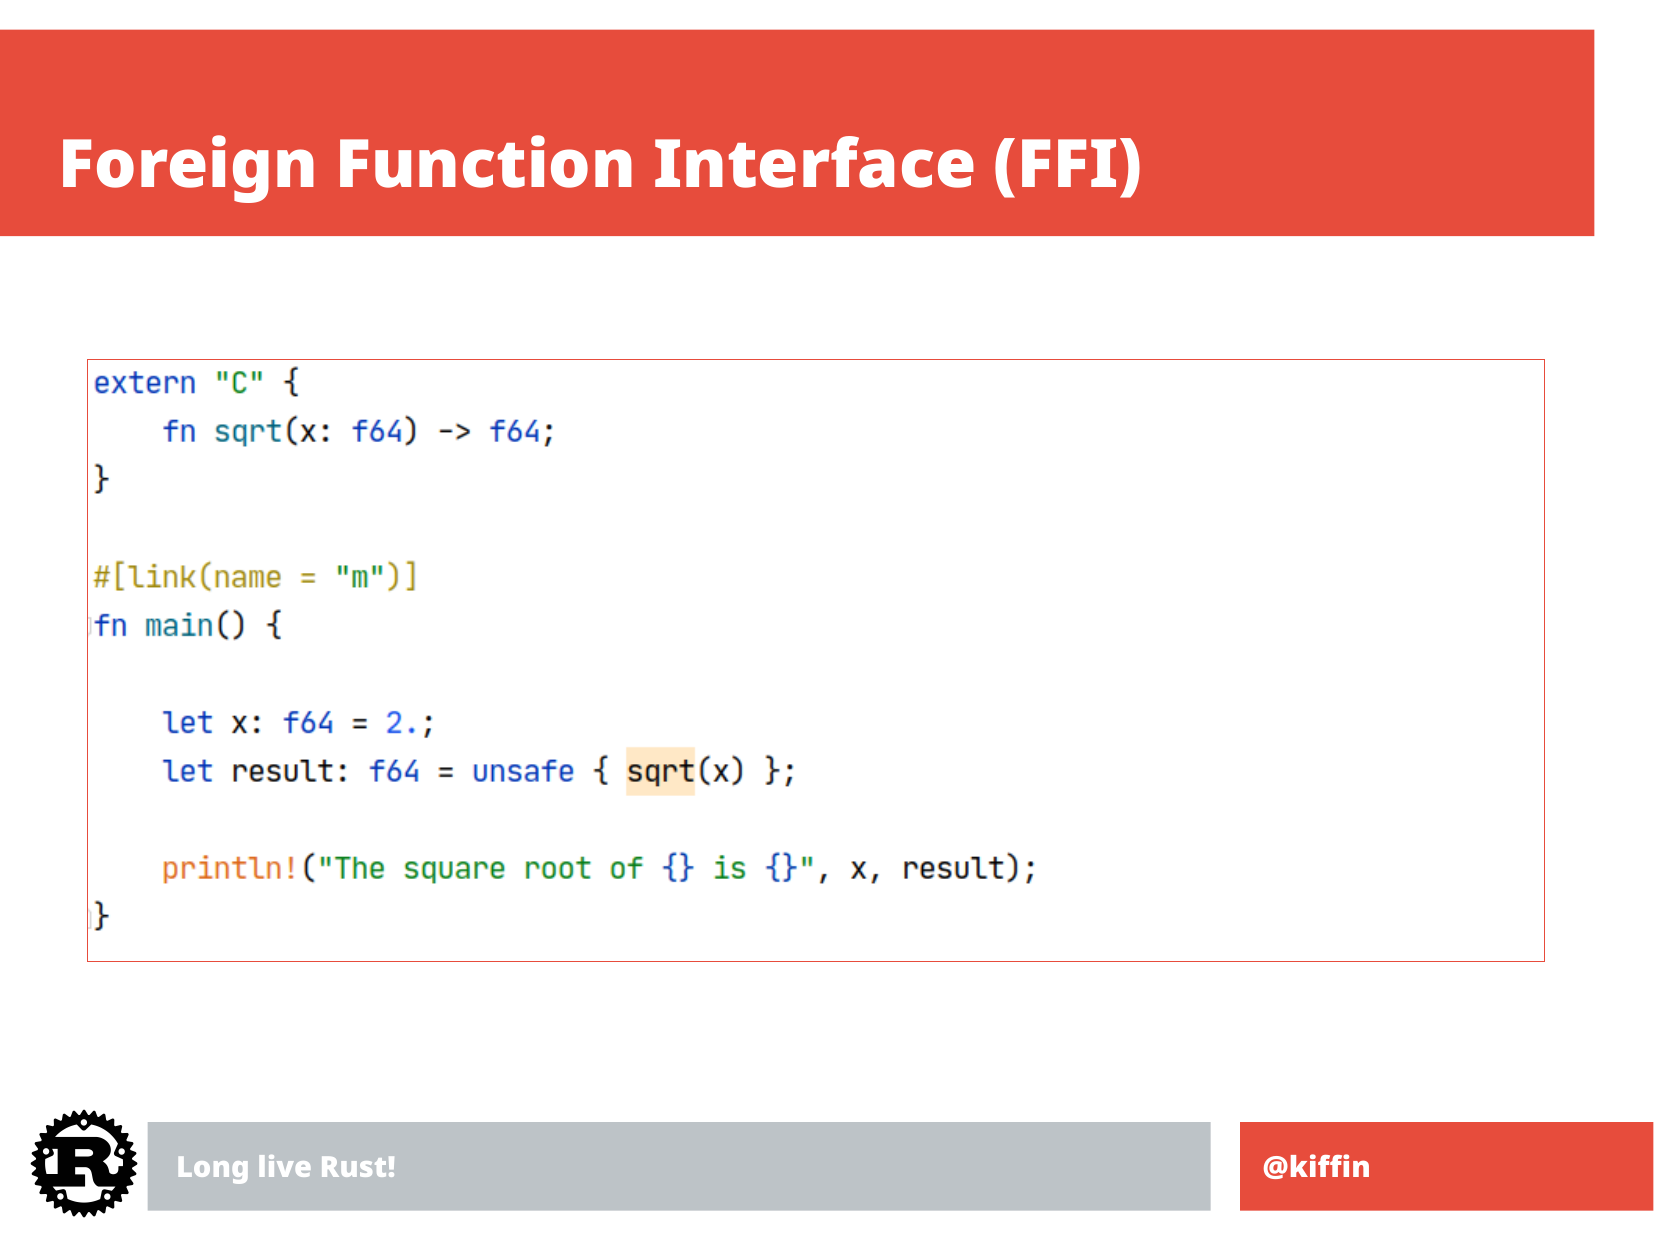

# Foreign Function Interface (FFI)
Long live Rust!
@kiffin